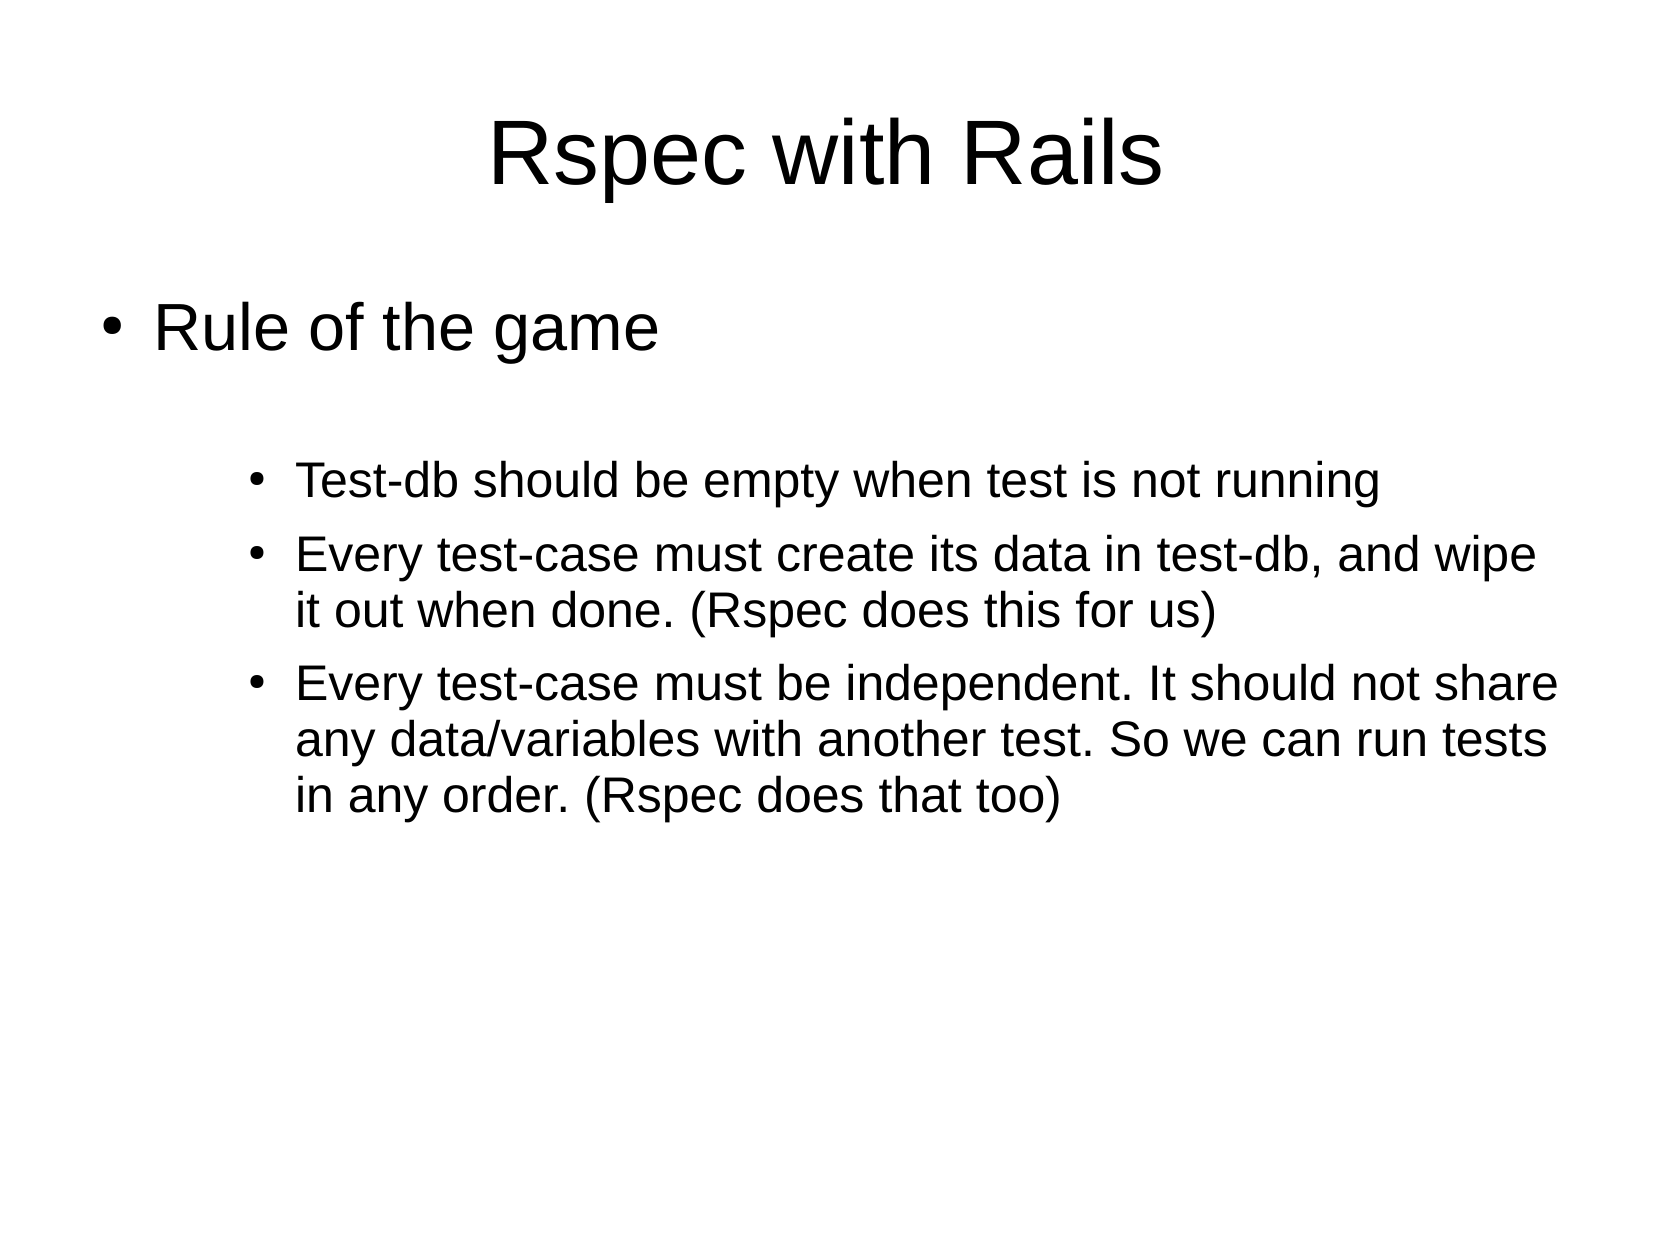

# Rspec with Rails
Rule of the game
Test-db should be empty when test is not running
Every test-case must create its data in test-db, and wipe it out when done. (Rspec does this for us)
Every test-case must be independent. It should not share any data/variables with another test. So we can run tests in any order. (Rspec does that too)